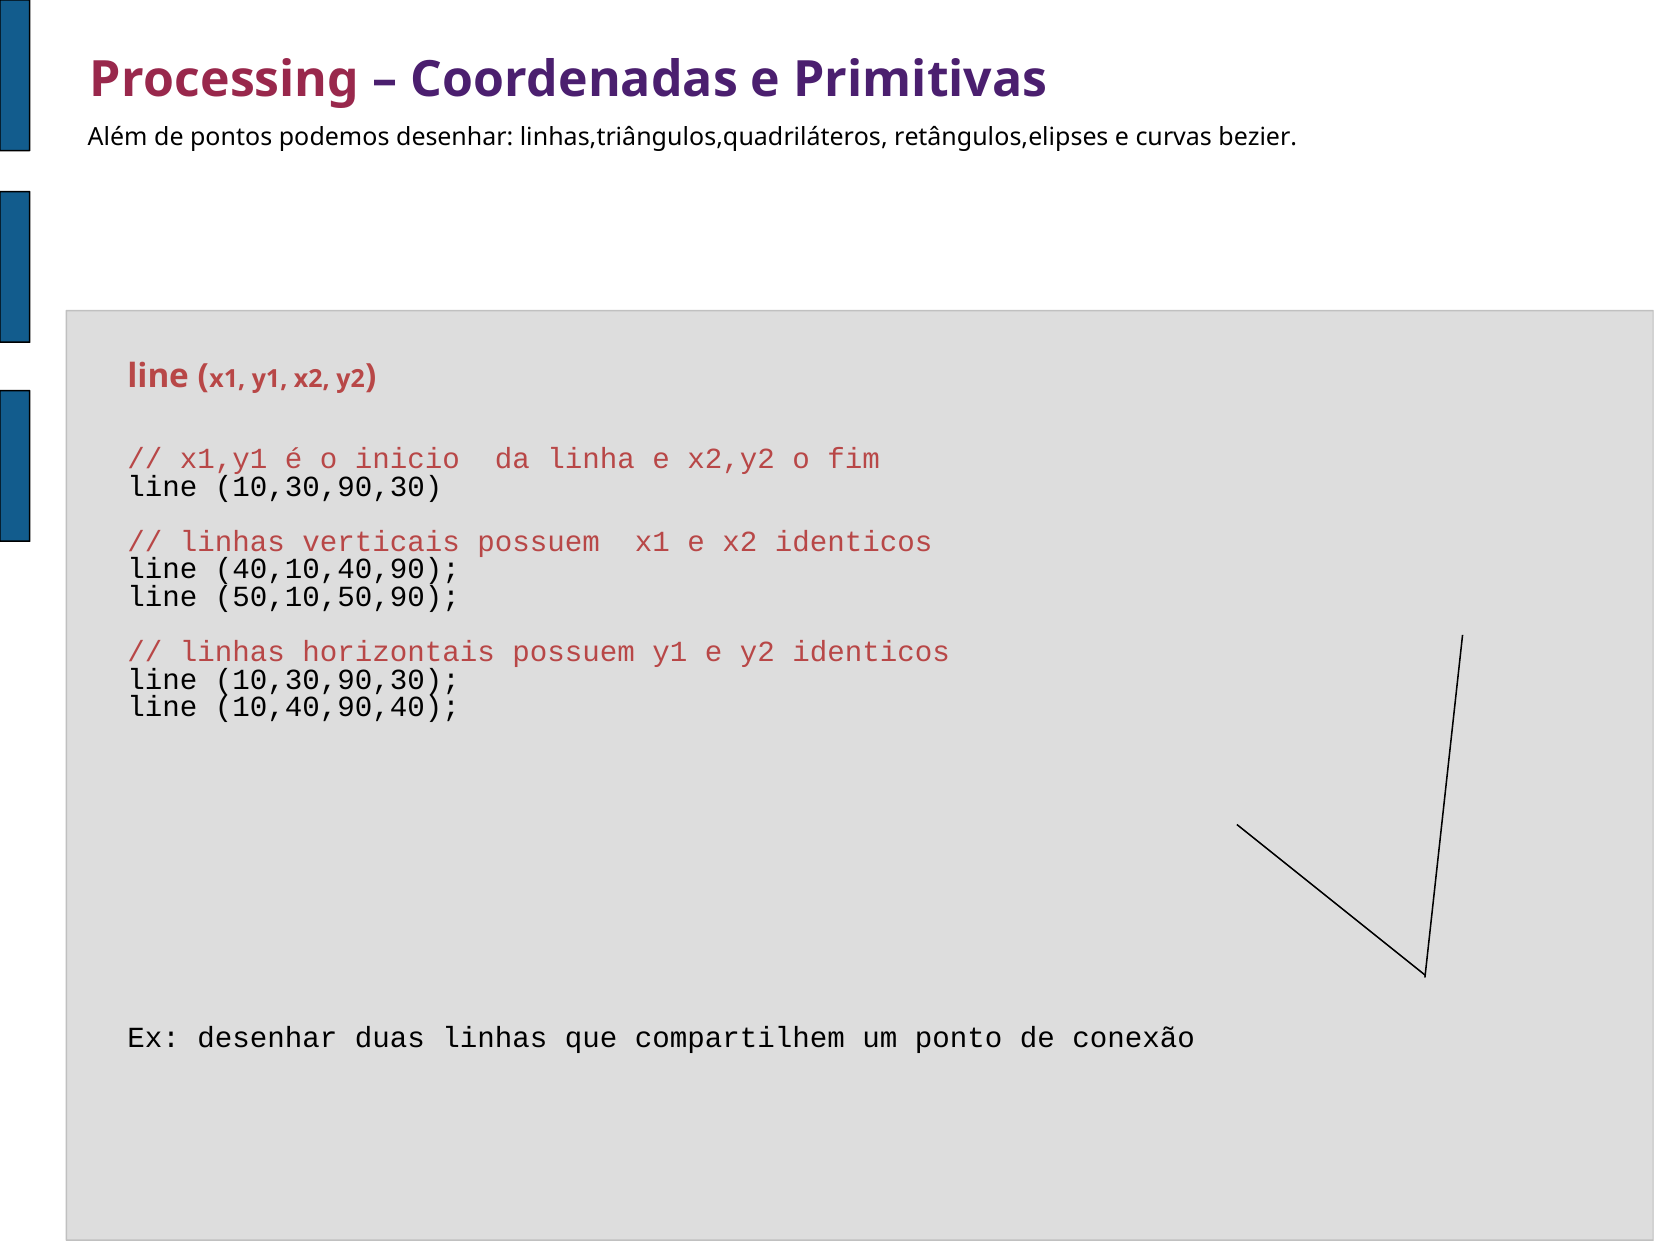

Processing – Coordenadas e Primitivas
Além de pontos podemos desenhar: linhas,triângulos,quadriláteros, retângulos,elipses e curvas bezier.
line (x1, y1, x2, y2)
// x1,y1 é o inicio da linha e x2,y2 o fim
line (10,30,90,30)
// linhas verticais possuem x1 e x2 identicos
line (40,10,40,90);
line (50,10,50,90);
// linhas horizontais possuem y1 e y2 identicos
line (10,30,90,30);
line (10,40,90,40);
Ex: desenhar duas linhas que compartilhem um ponto de conexão